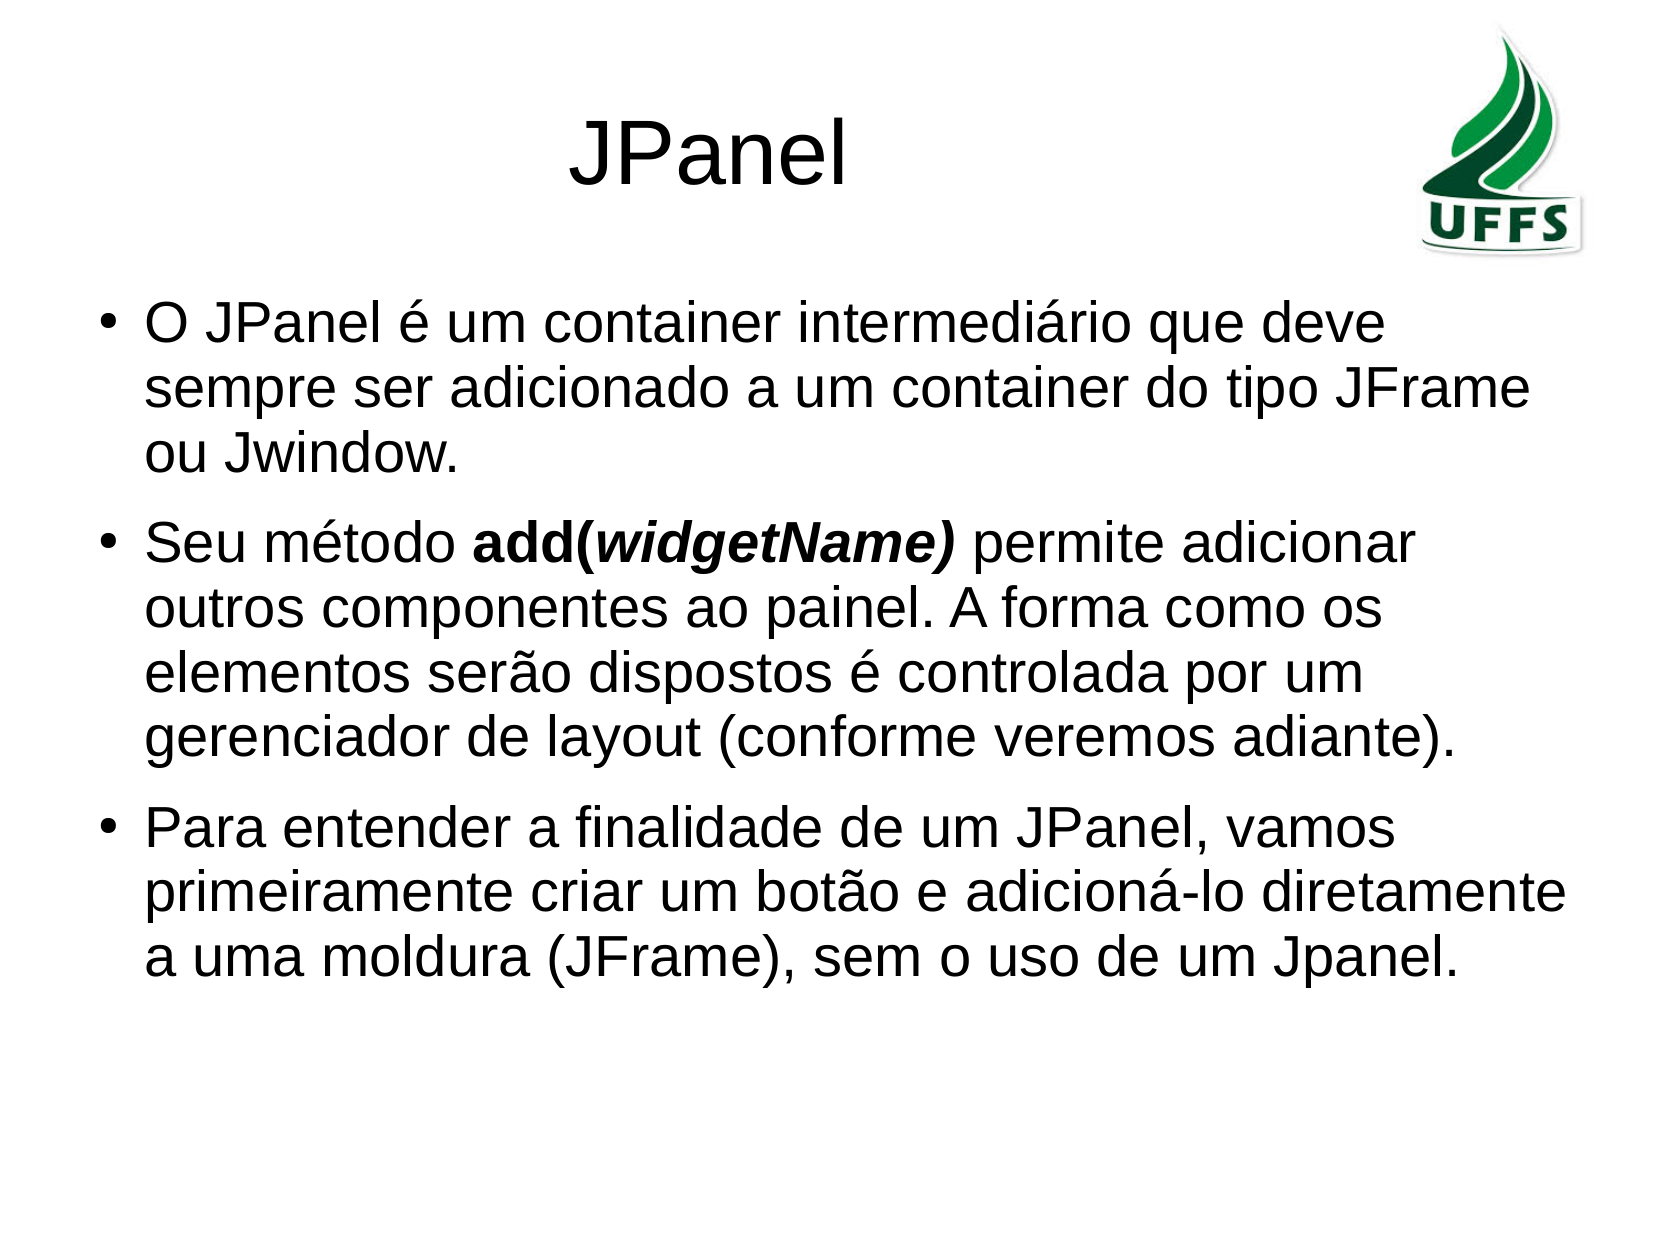

# JPanel
O JPanel é um container intermediário que deve sempre ser adicionado a um container do tipo JFrame ou Jwindow.
Seu método add(widgetName) permite adicionar outros componentes ao painel. A forma como os elementos serão dispostos é controlada por um gerenciador de layout (conforme veremos adiante).
Para entender a finalidade de um JPanel, vamos primeiramente criar um botão e adicioná-lo diretamente a uma moldura (JFrame), sem o uso de um Jpanel.